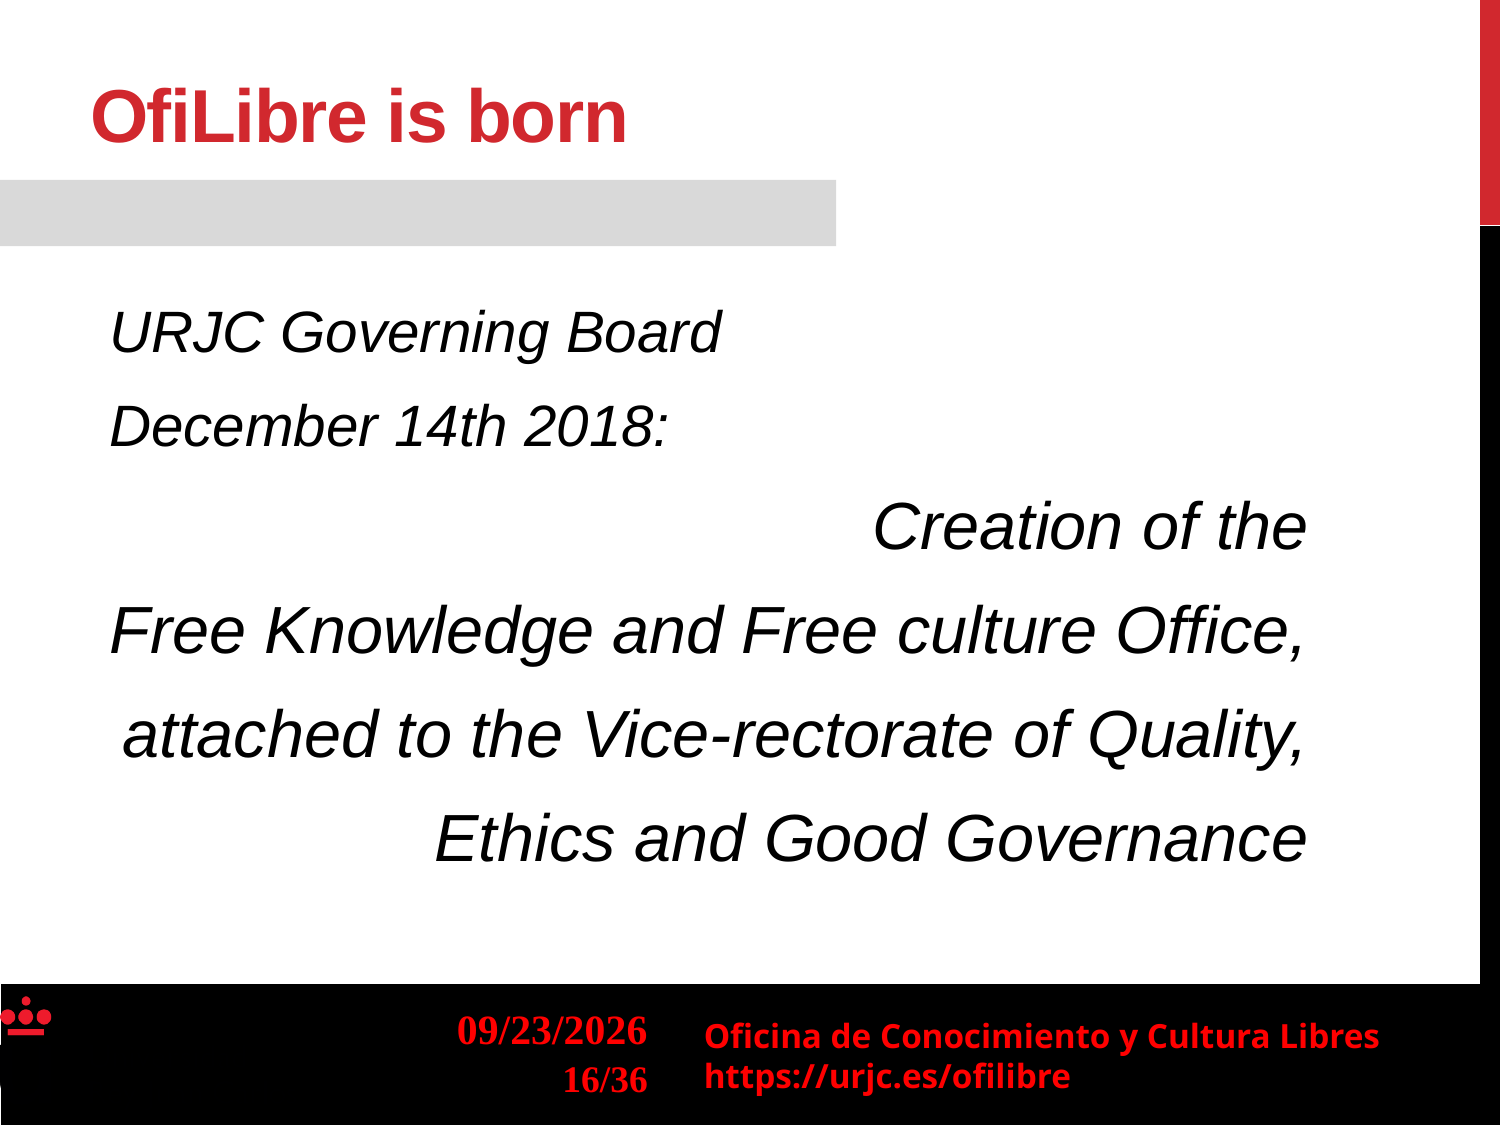

OfiLibre is born
# URJC Governing Board
December 14th 2018:
Creation of the
Free Knowledge and Free culture Office,
attached to the Vice-rectorate of Quality,
Ethics and Good Governance